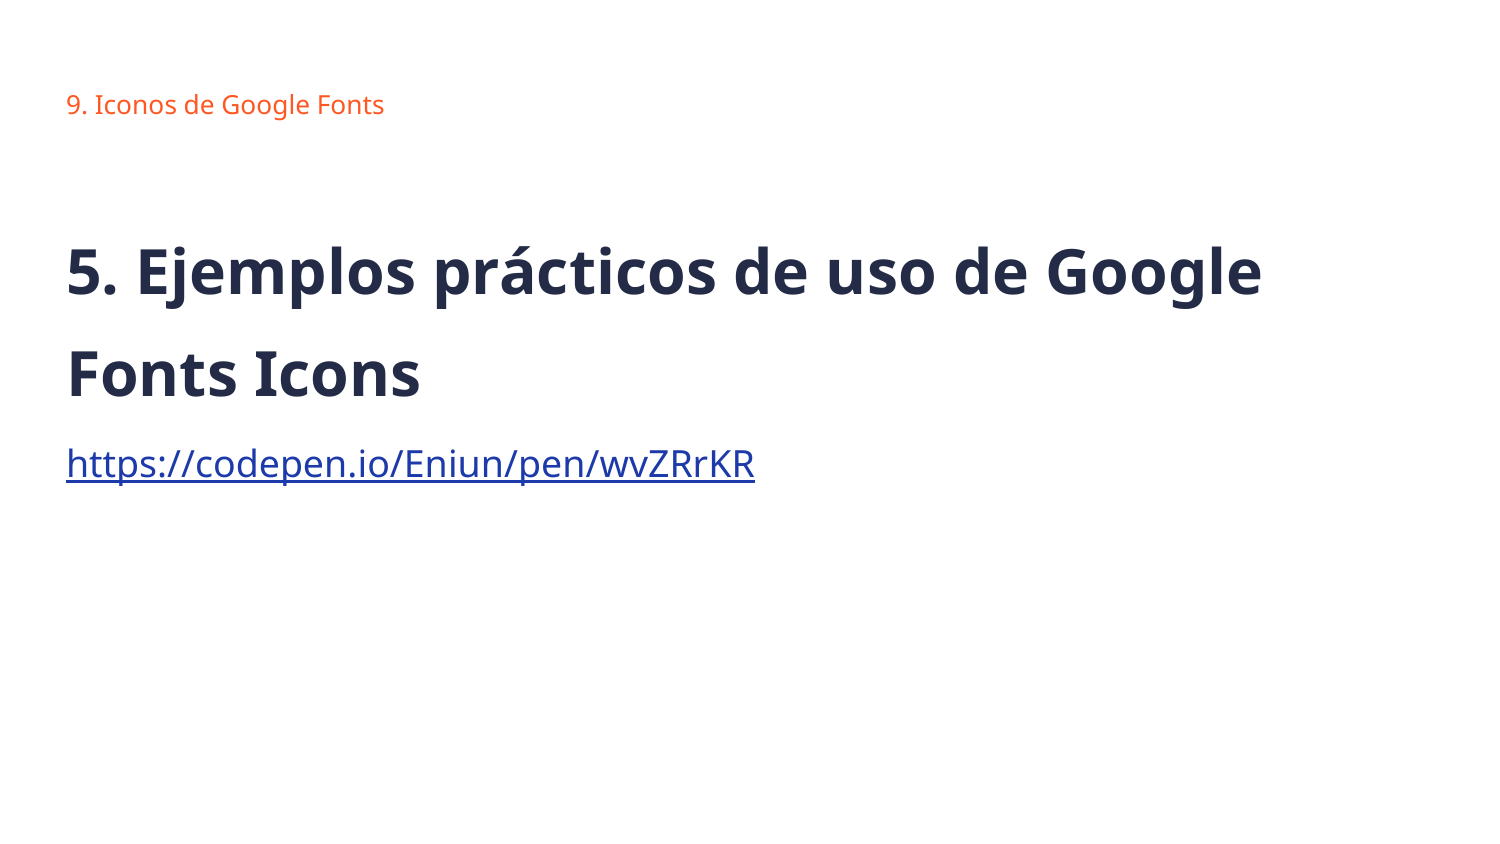

# 9. Iconos de Google Fonts
5. Ejemplos prácticos de uso de Google Fonts Icons
https://codepen.io/Eniun/pen/wvZRrKR